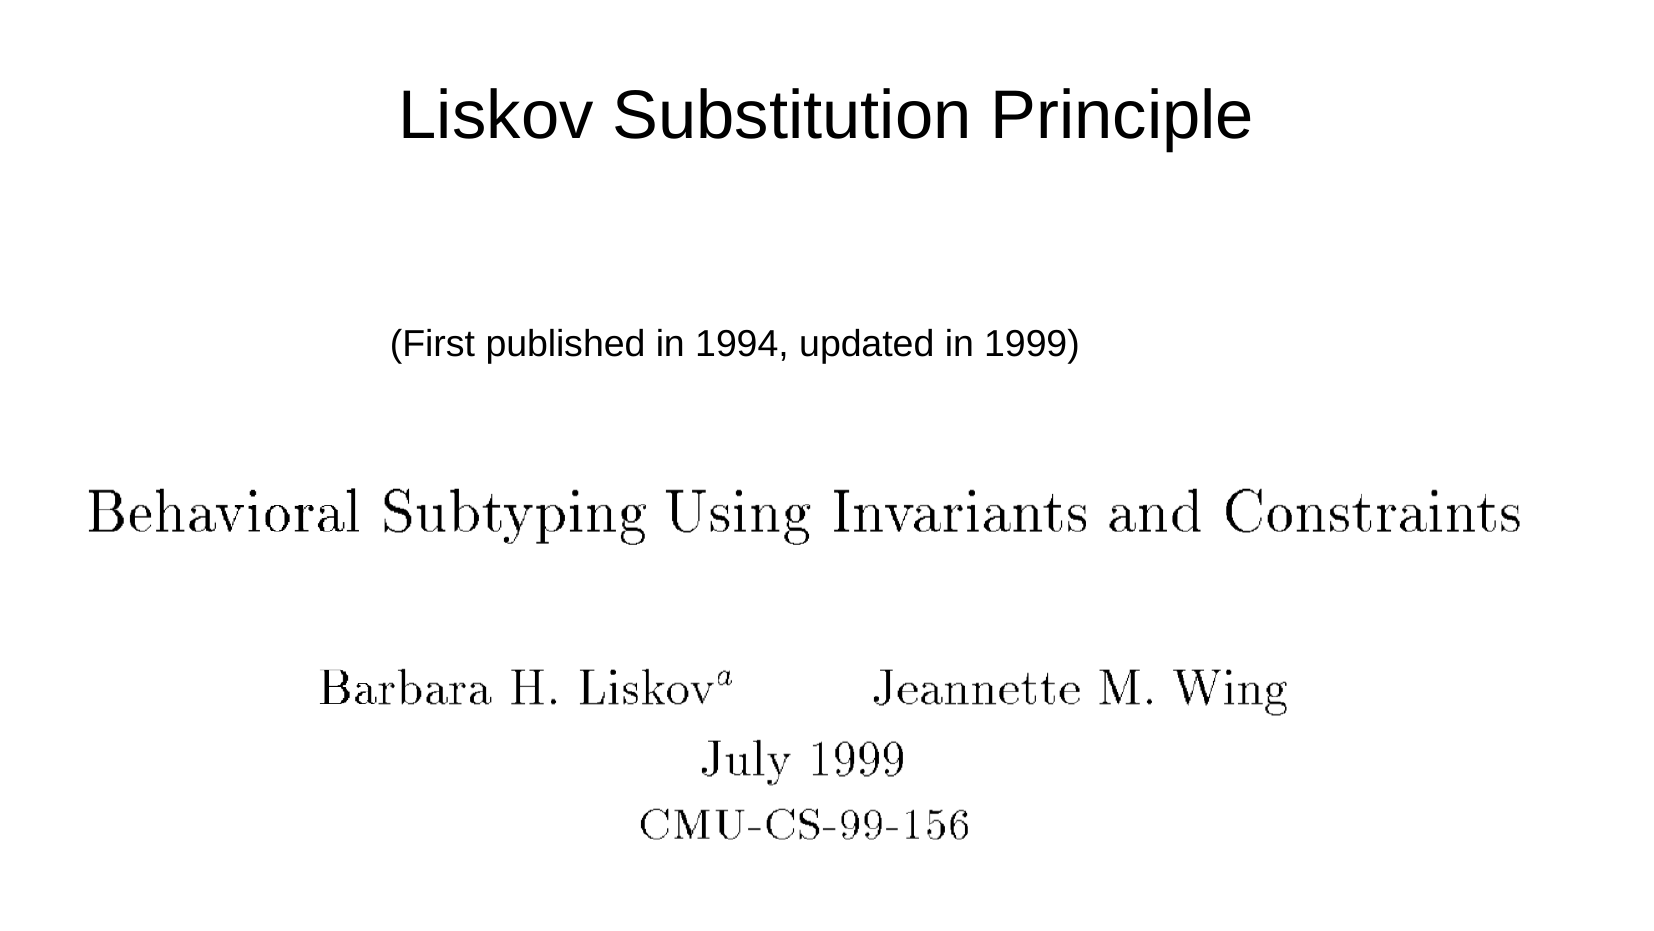

# Liskov Substitution Principle
(First published in 1994, updated in 1999)